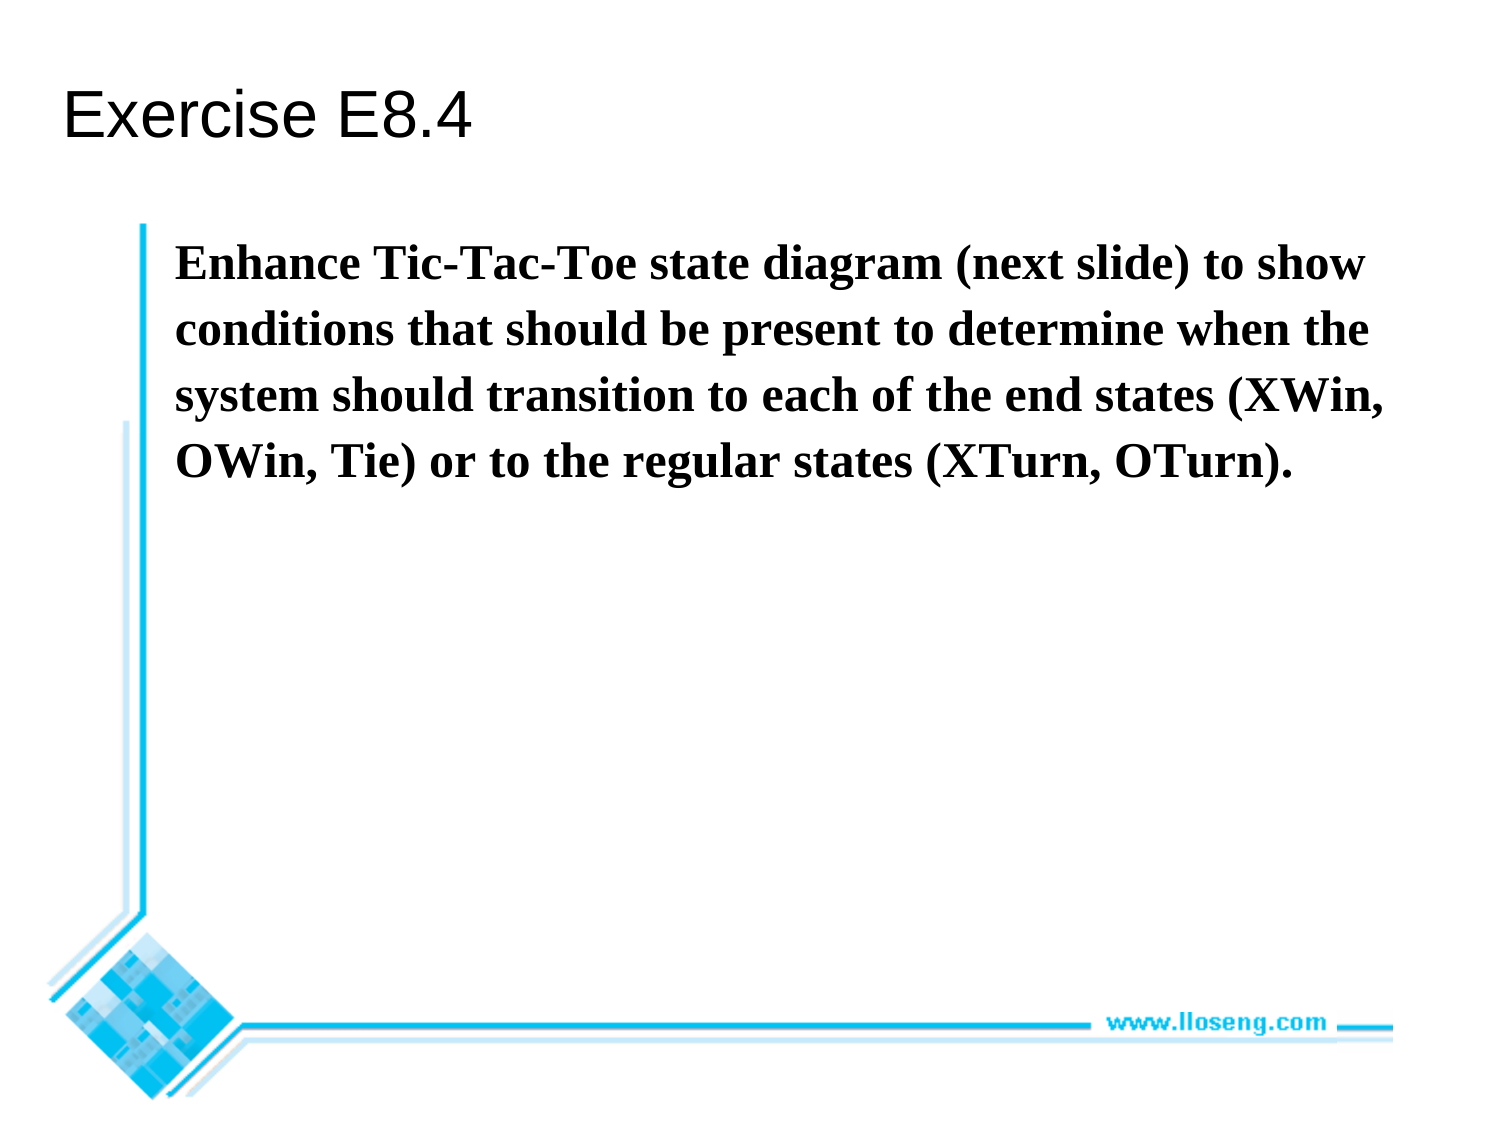

# Exercise E8.4
Enhance Tic-Tac-Toe state diagram (next slide) to show conditions that should be present to determine when the system should transition to each of the end states (XWin, OWin, Tie) or to the regular states (XTurn, OTurn).